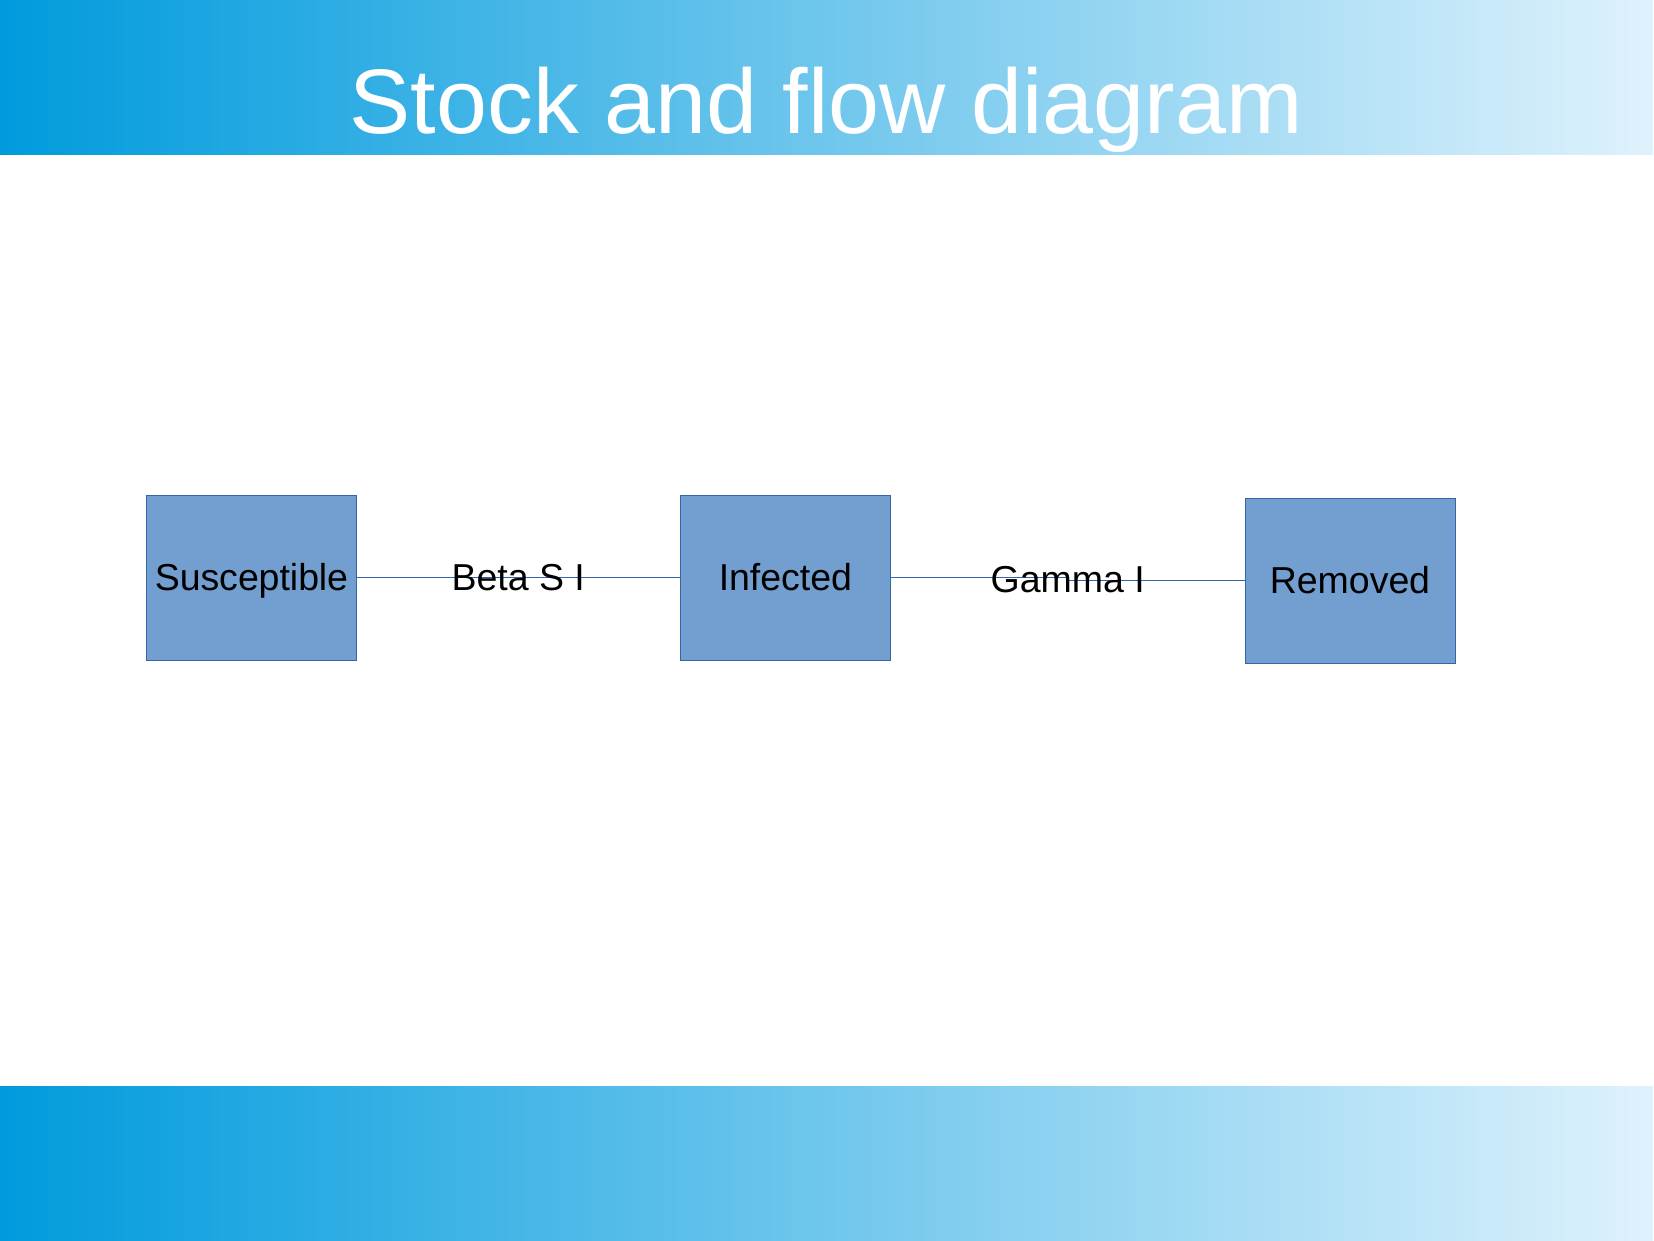

# Stock and flow diagram
Susceptible
Infected
Removed